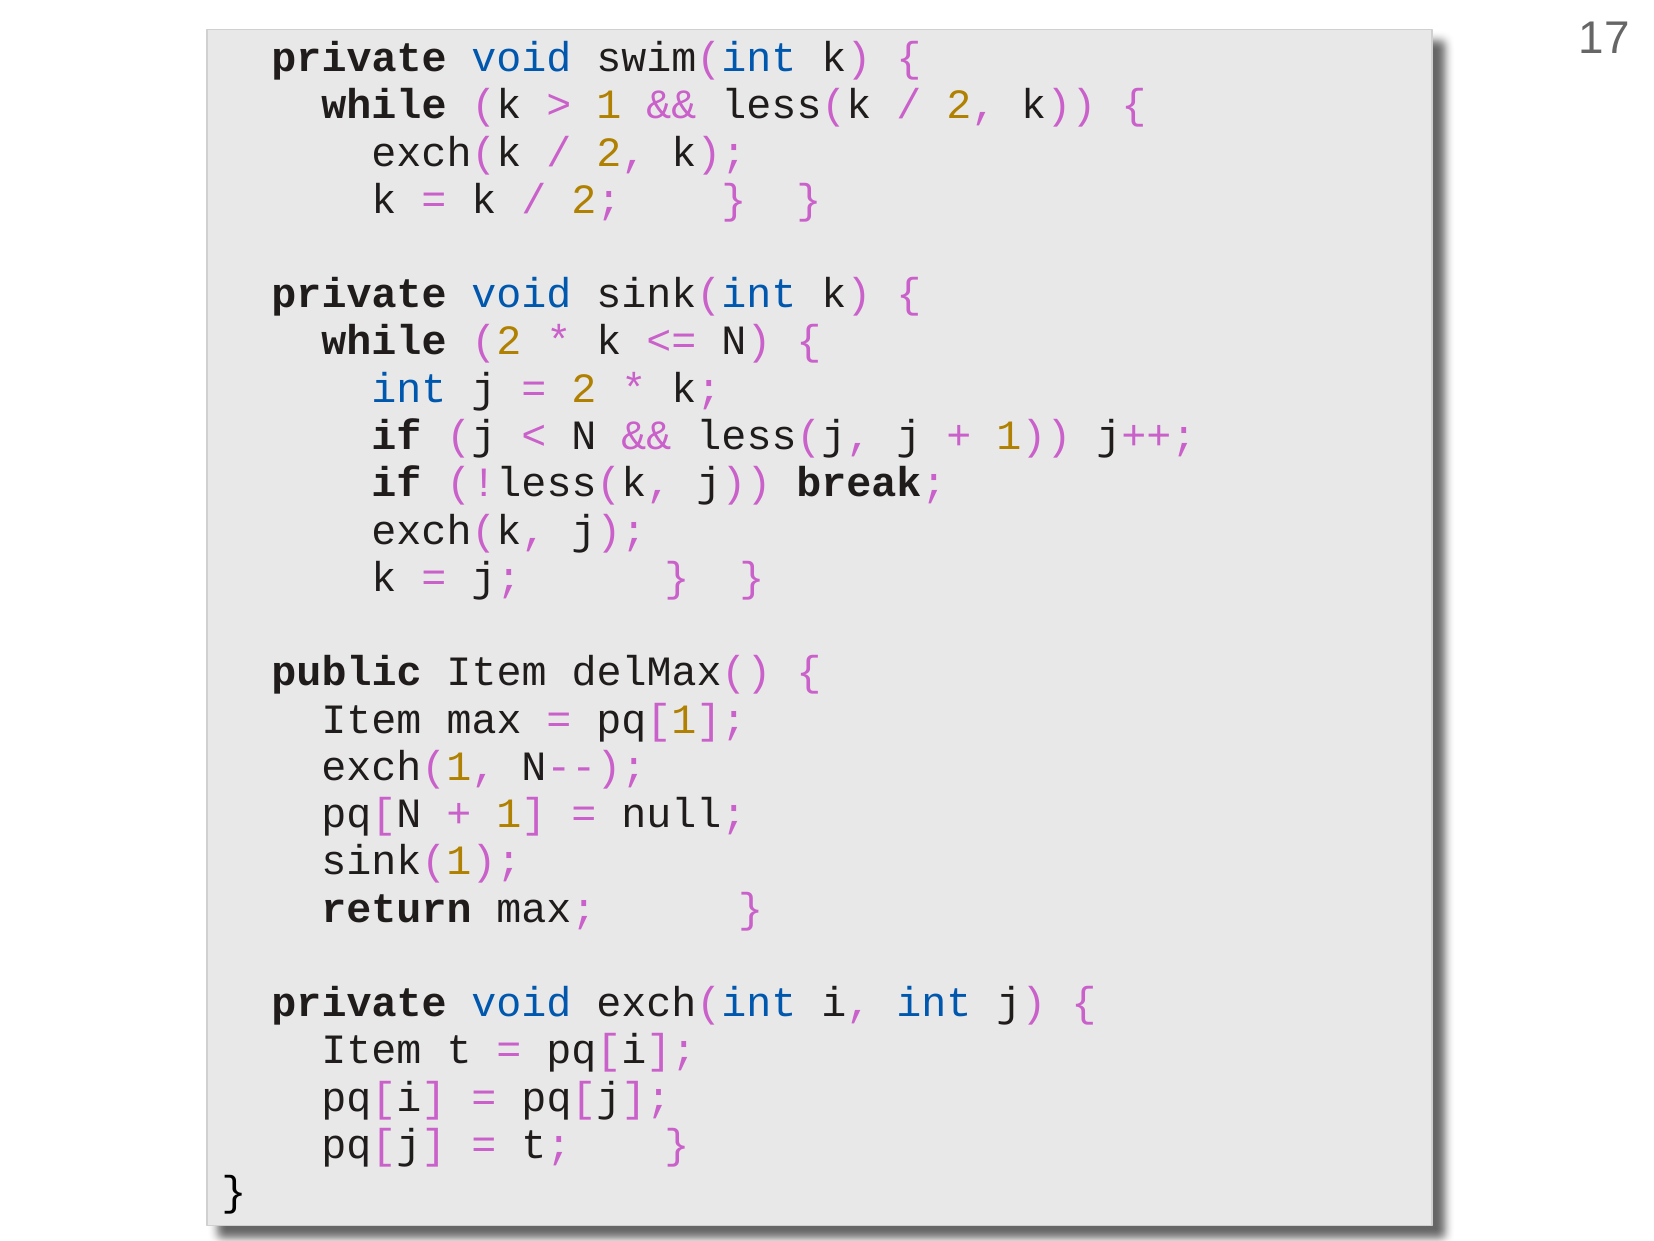

17
#
 private void swim(int k) {
 while (k > 1 && less(k / 2, k)) {
 exch(k / 2, k);
 k = k / 2; } }
 private void sink(int k) {
 while (2 * k <= N) {
 int j = 2 * k;
 if (j < N && less(j, j + 1)) j++;
 if (!less(k, j)) break;
 exch(k, j);
 k = j;		} }
 public Item delMax() {
 Item max = pq[1];
 exch(1, N--);
 pq[N + 1] = null;
 sink(1);
 return max;		}
 private void exch(int i, int j) {
 Item t = pq[i];
 pq[i] = pq[j];
 pq[j] = t;		}
}